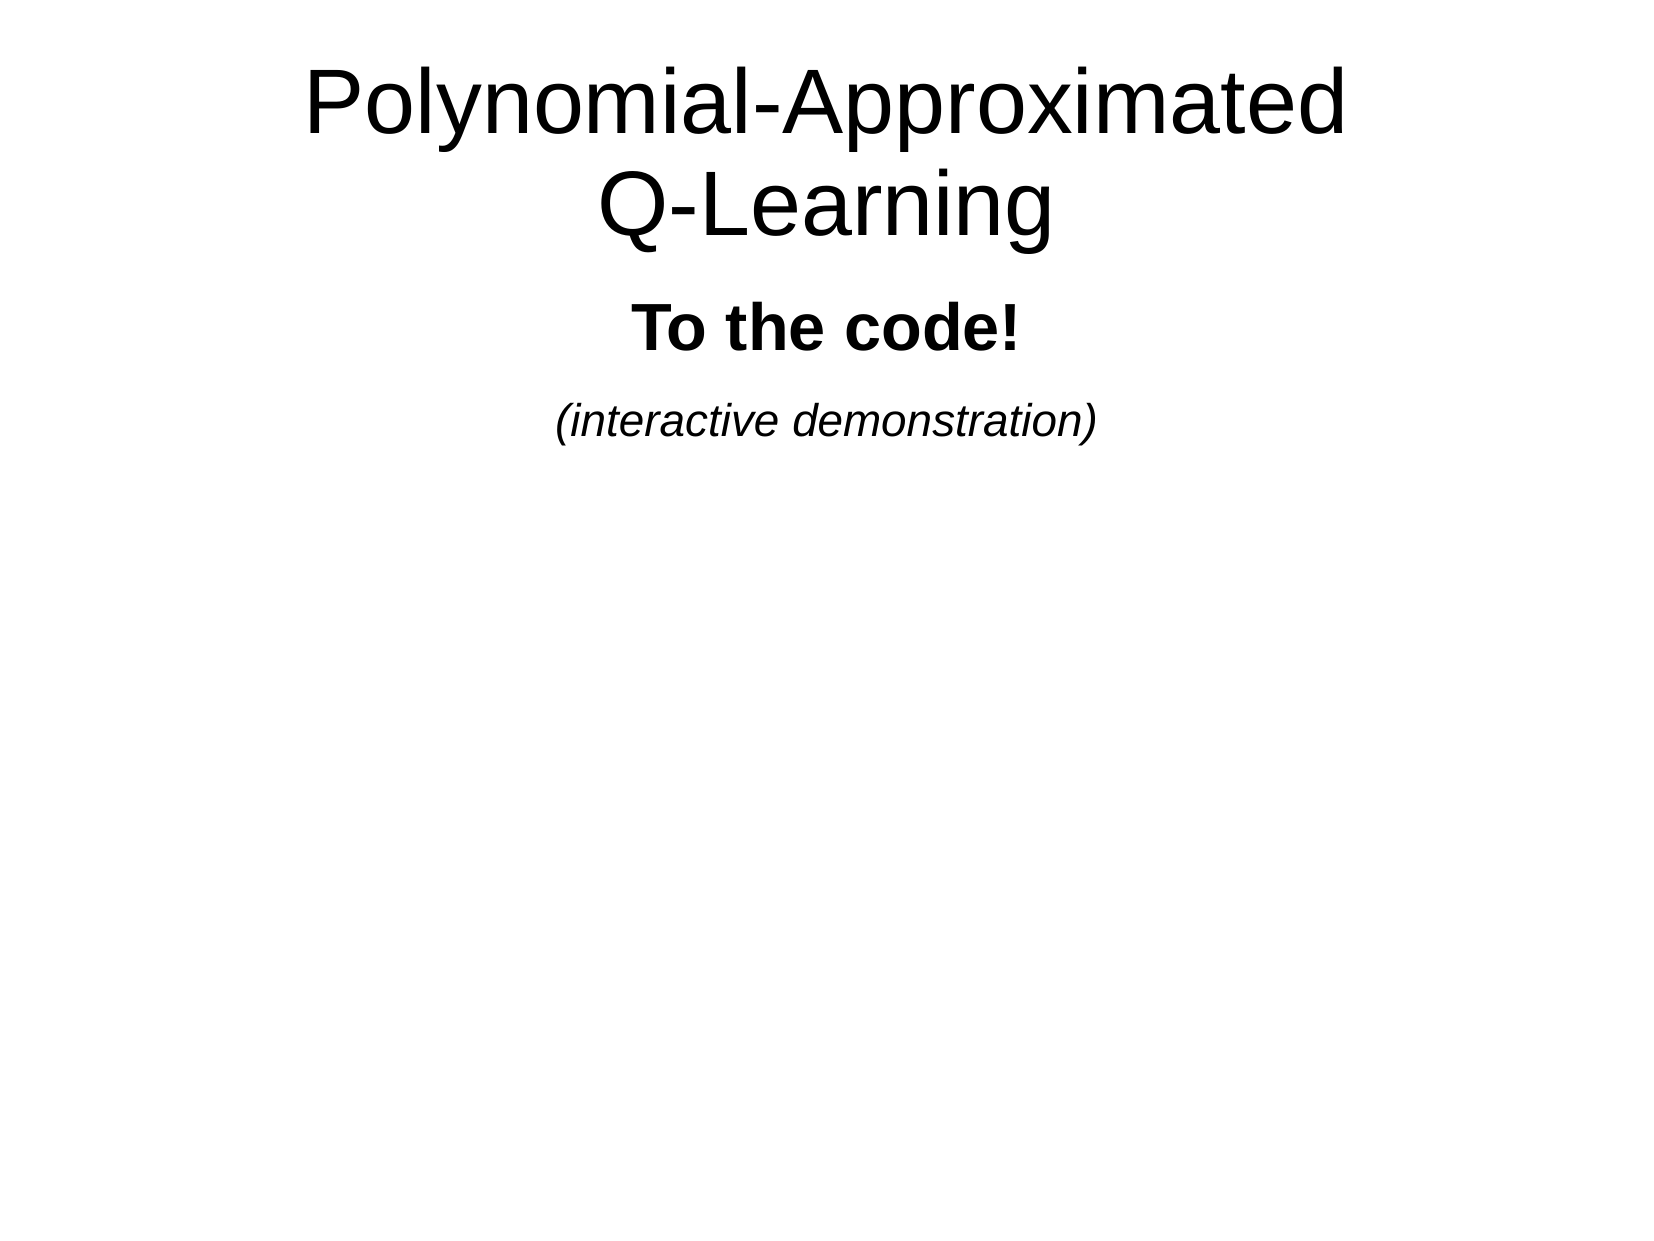

# Polynomial-Approximated Q-Learning
To the code!
(interactive demonstration)